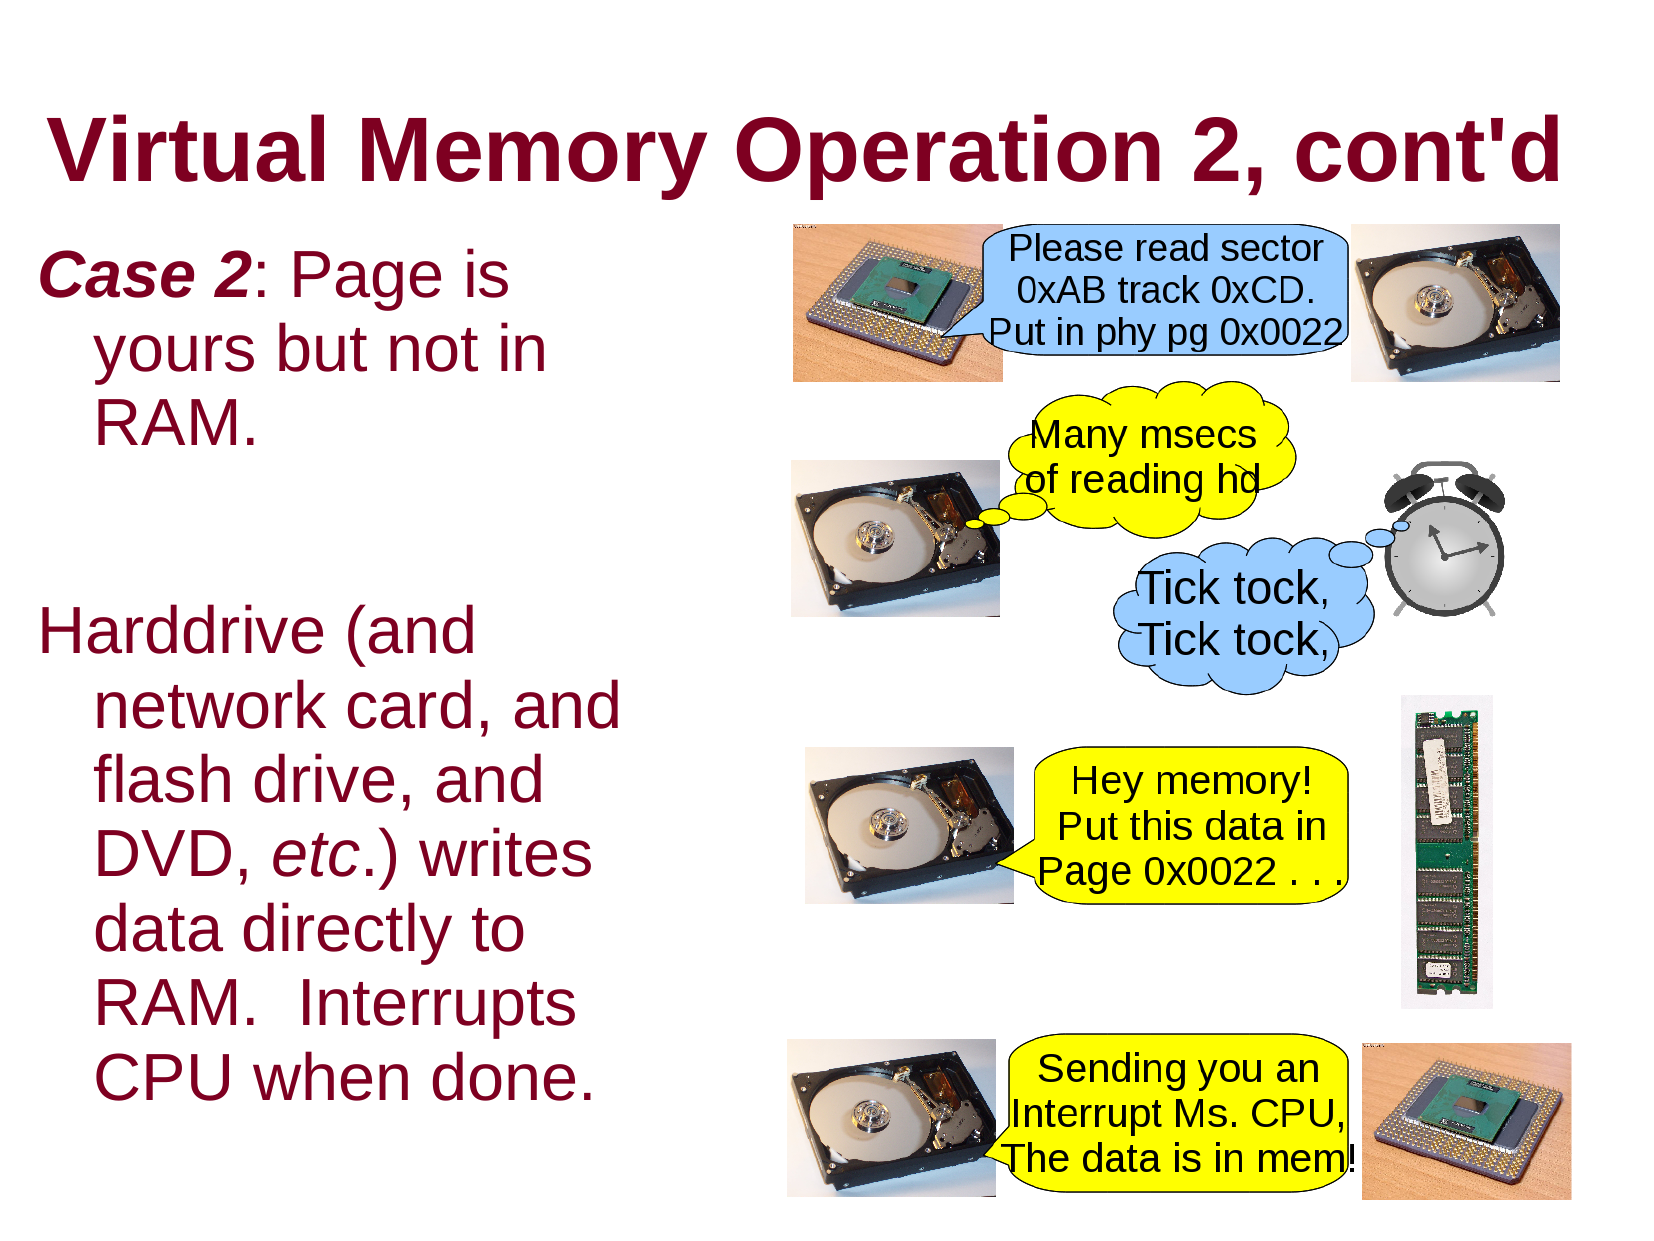

# Virtual Memory Operation 2, cont'd
Case 2: Page is yours but not in RAM.
Harddrive (and network card, and flash drive, and DVD, etc.) writes data directly to RAM. Interrupts CPU when done.